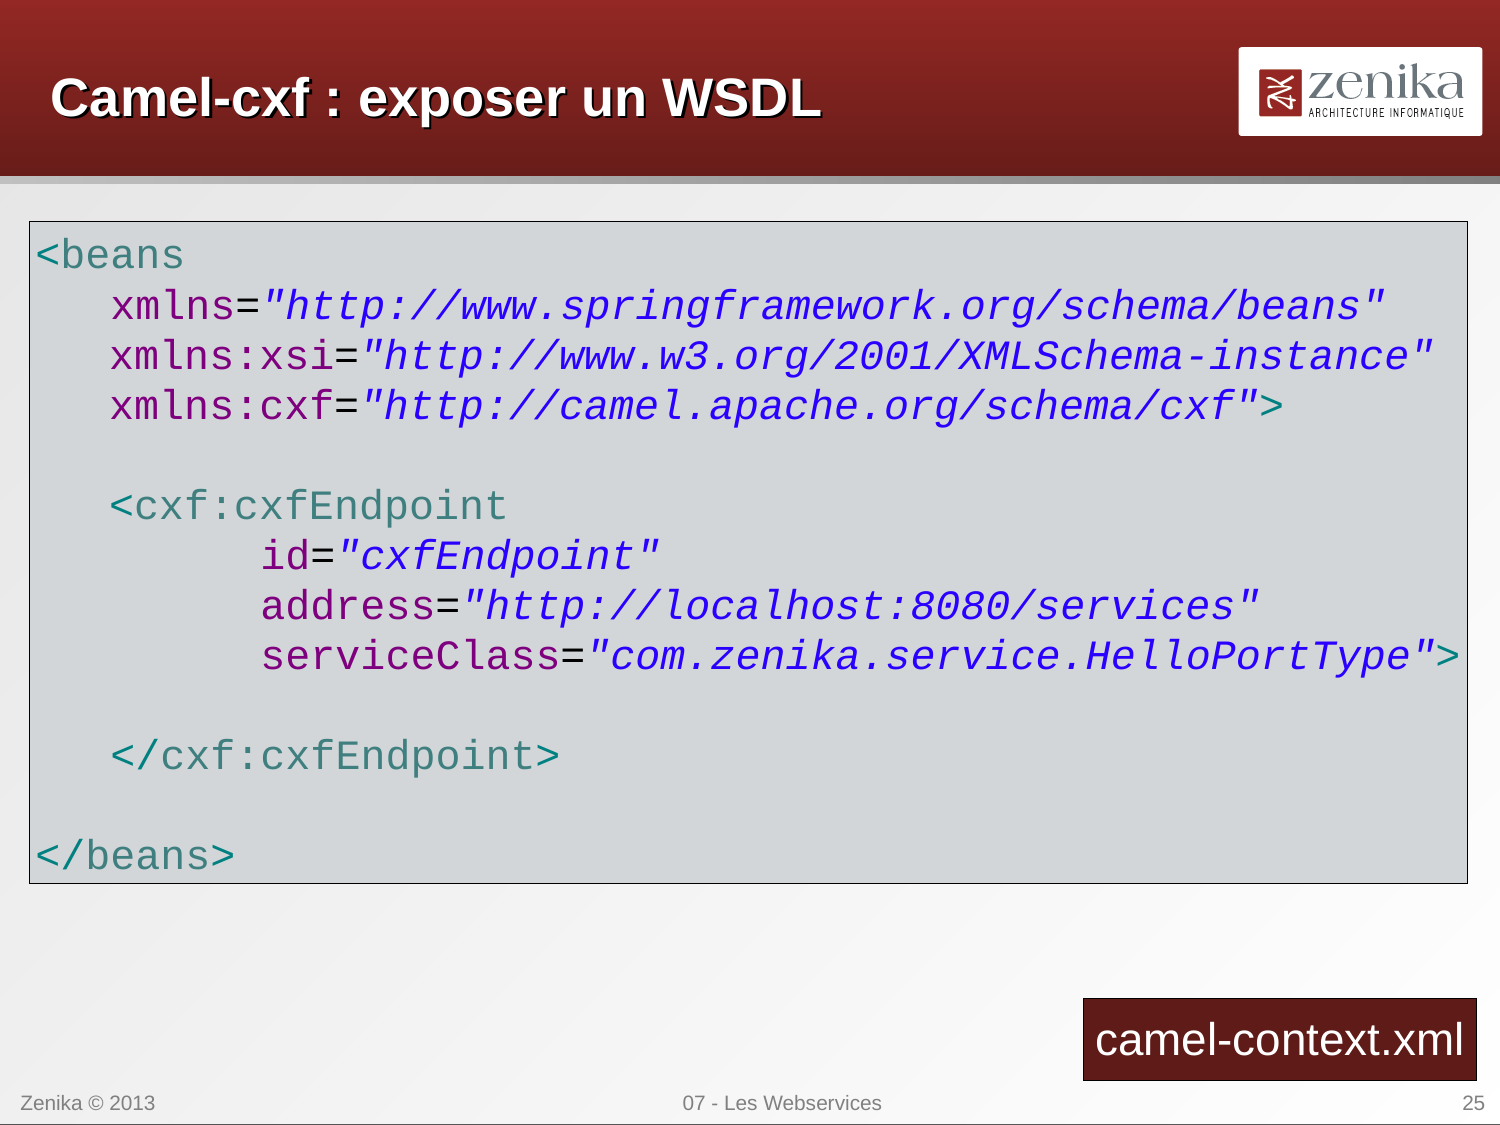

# Camel-cxf : exposer un WSDL
<beans
 xmlns="http://www.springframework.org/schema/beans"
	xmlns:xsi="http://www.w3.org/2001/XMLSchema-instance"
	xmlns:cxf="http://camel.apache.org/schema/cxf">
	<cxf:cxfEndpoint
 id="cxfEndpoint"
 address="http://localhost:8080/services"
 serviceClass="com.zenika.service.HelloPortType">
 </cxf:cxfEndpoint>
</beans>
camel-context.xml